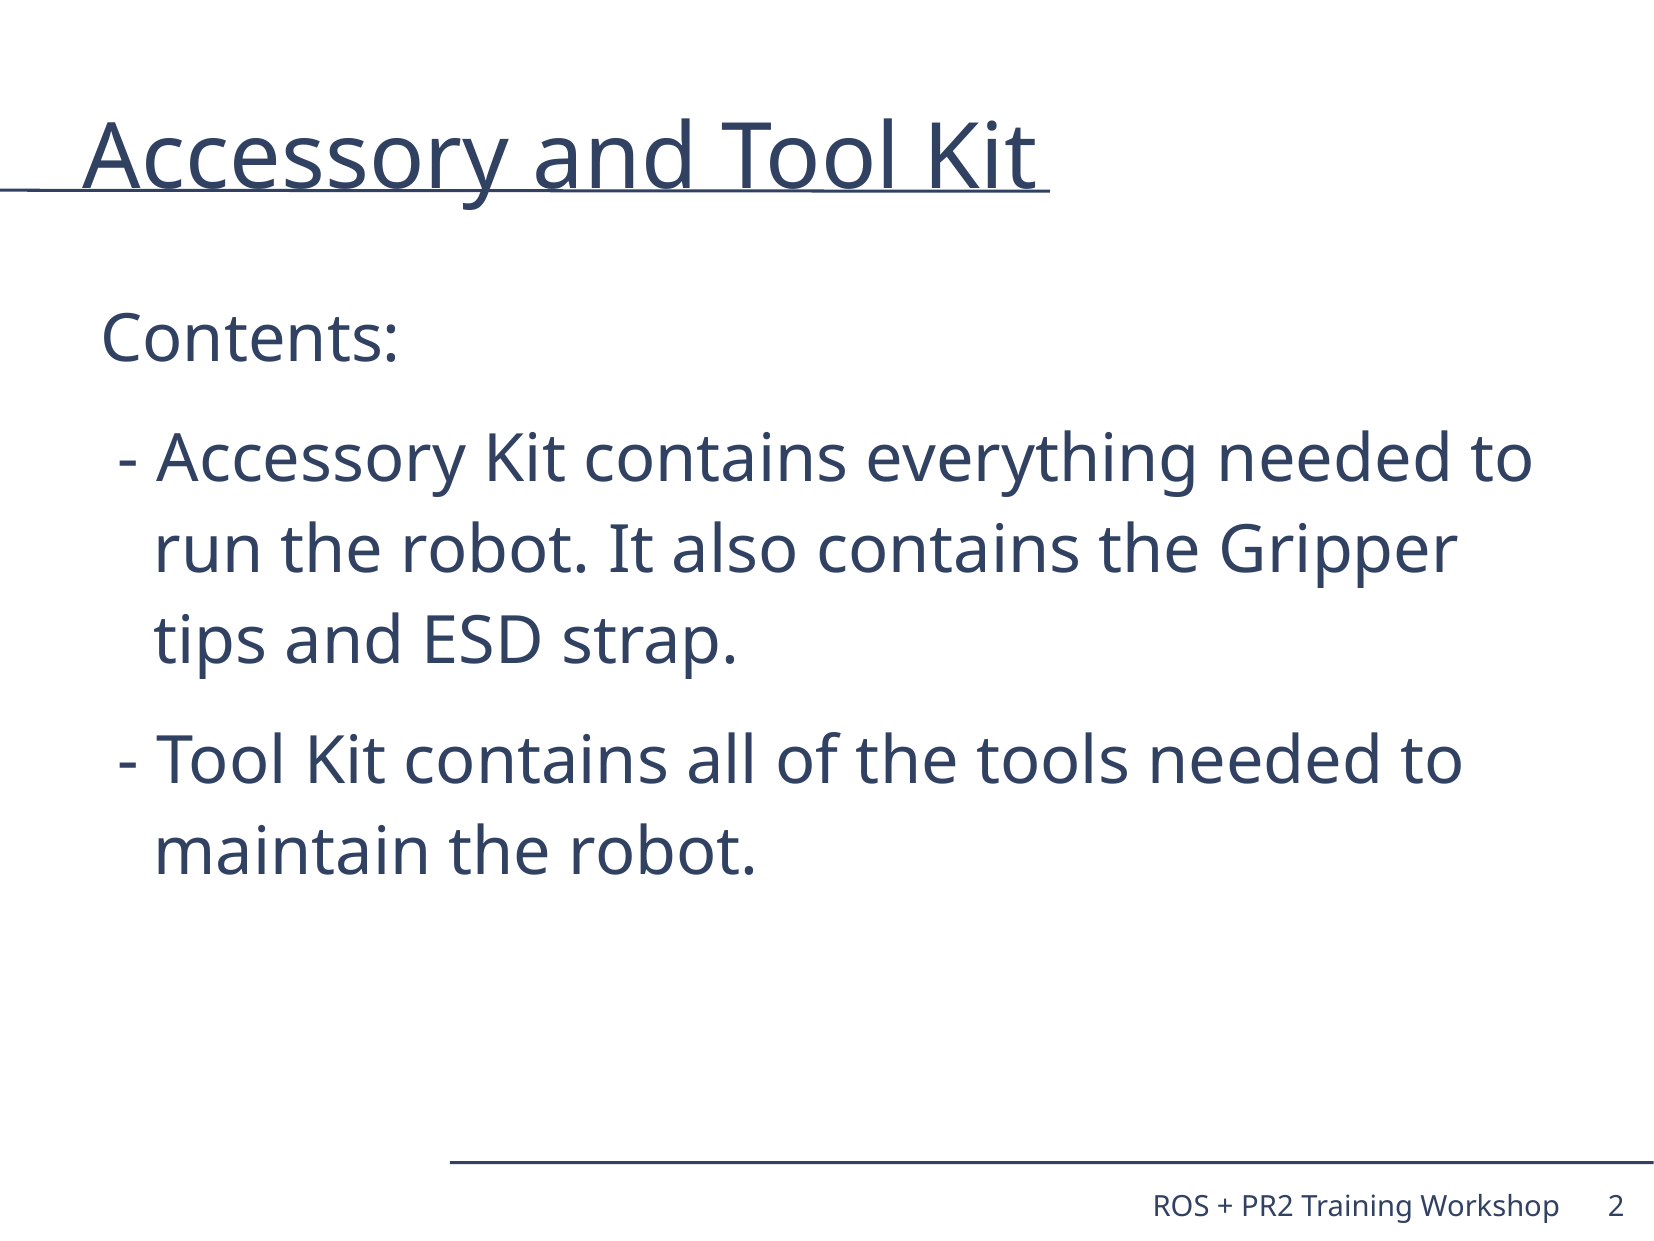

# Accessory and Tool Kit
Contents:
 - Accessory Kit contains everything needed to run the robot. It also contains the Gripper tips and ESD strap.
 - Tool Kit contains all of the tools needed to maintain the robot.
- See support.willowgarage.com to order replacement parts.